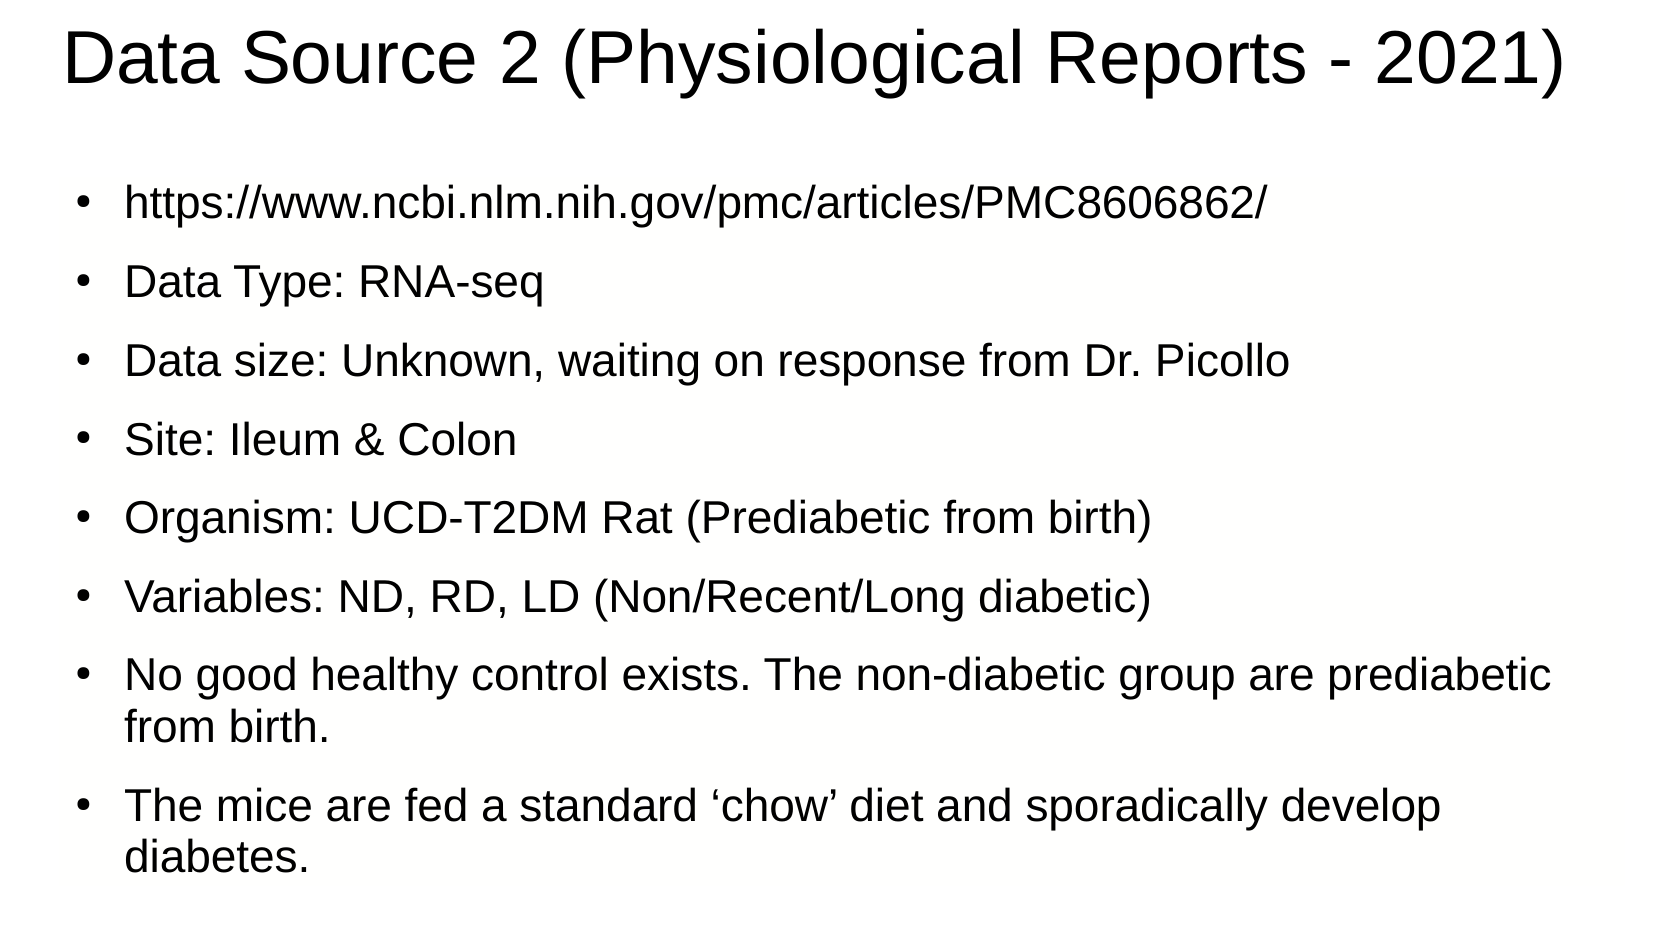

# Data Source 2 (Physiological Reports - 2021)
https://www.ncbi.nlm.nih.gov/pmc/articles/PMC8606862/
Data Type: RNA-seq
Data size: Unknown, waiting on response from Dr. Picollo
Site: Ileum & Colon
Organism: UCD-T2DM Rat (Prediabetic from birth)
Variables: ND, RD, LD (Non/Recent/Long diabetic)
No good healthy control exists. The non-diabetic group are prediabetic from birth.
The mice are fed a standard ‘chow’ diet and sporadically develop diabetes.